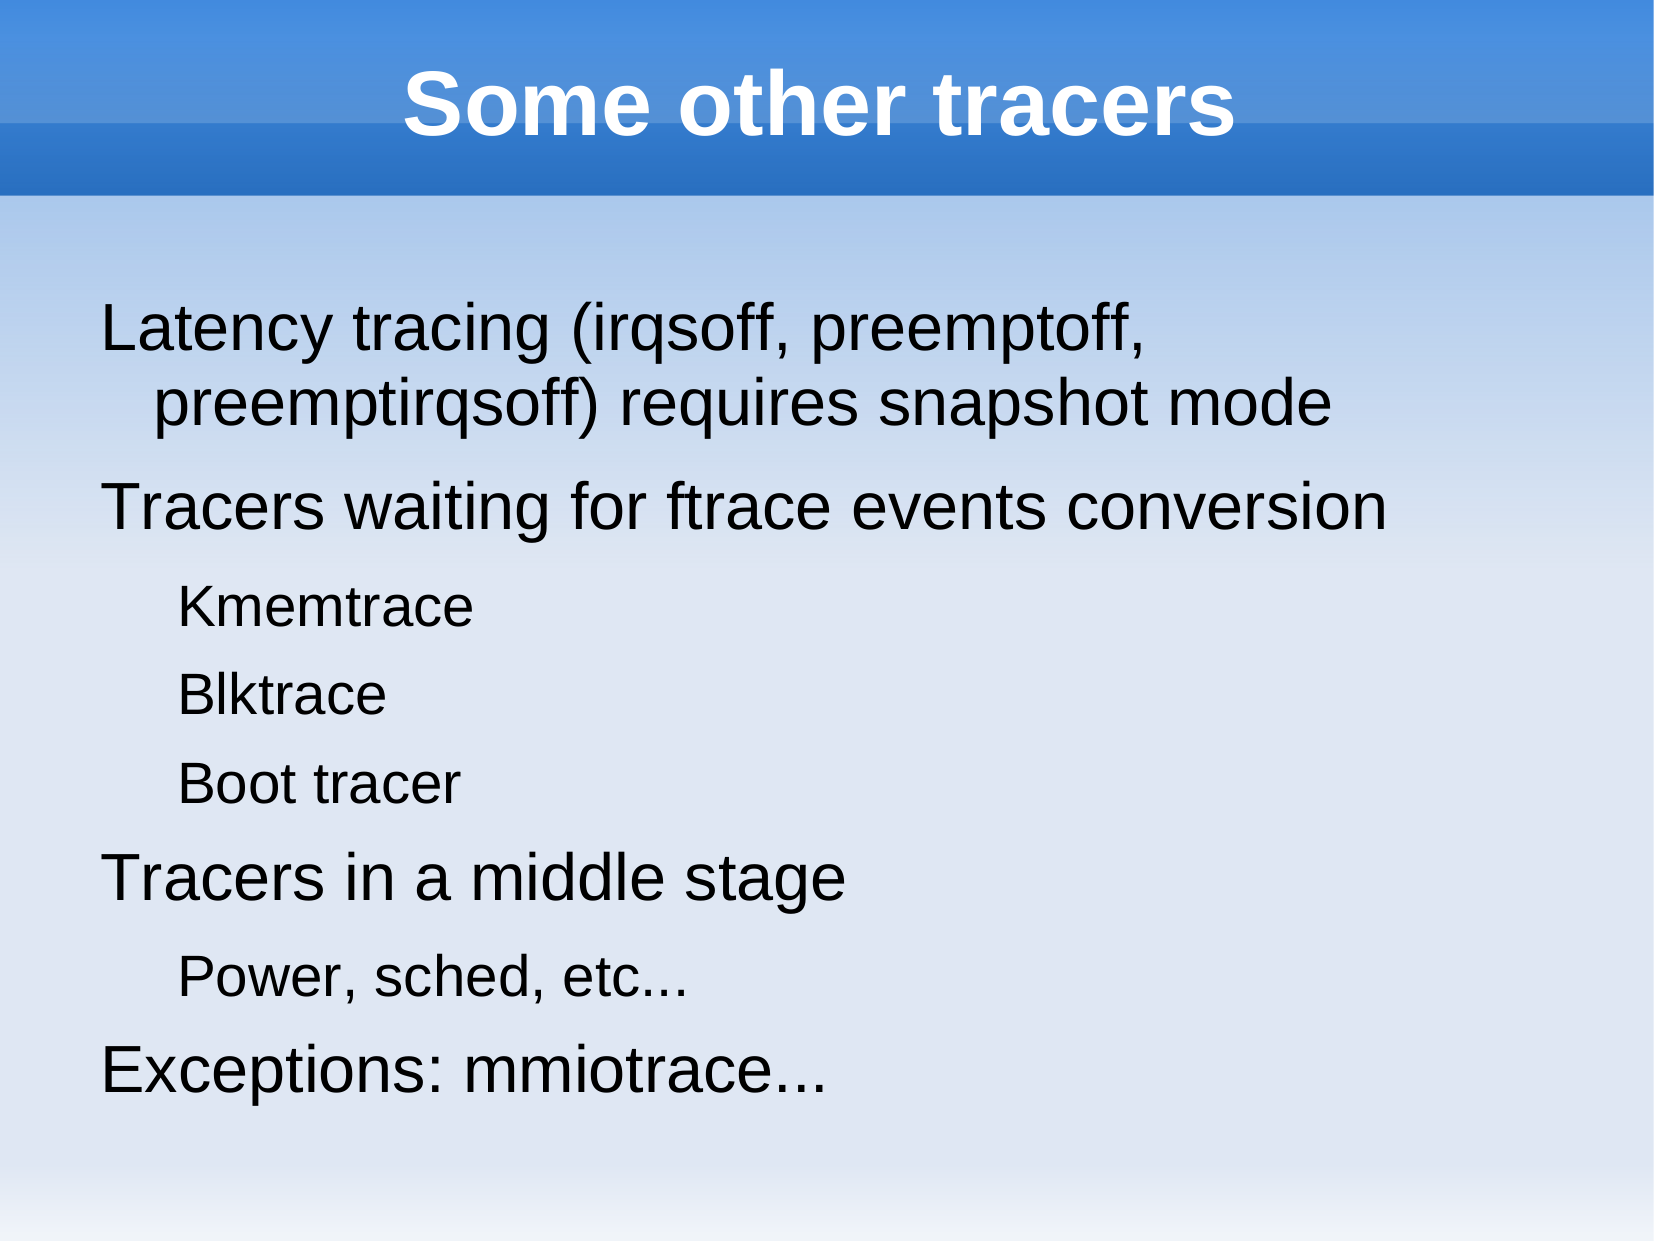

# Some other tracers
Latency tracing (irqsoff, preemptoff, preemptirqsoff) requires snapshot mode
Tracers waiting for ftrace events conversion
Kmemtrace
Blktrace
Boot tracer
Tracers in a middle stage
Power, sched, etc...
Exceptions: mmiotrace...